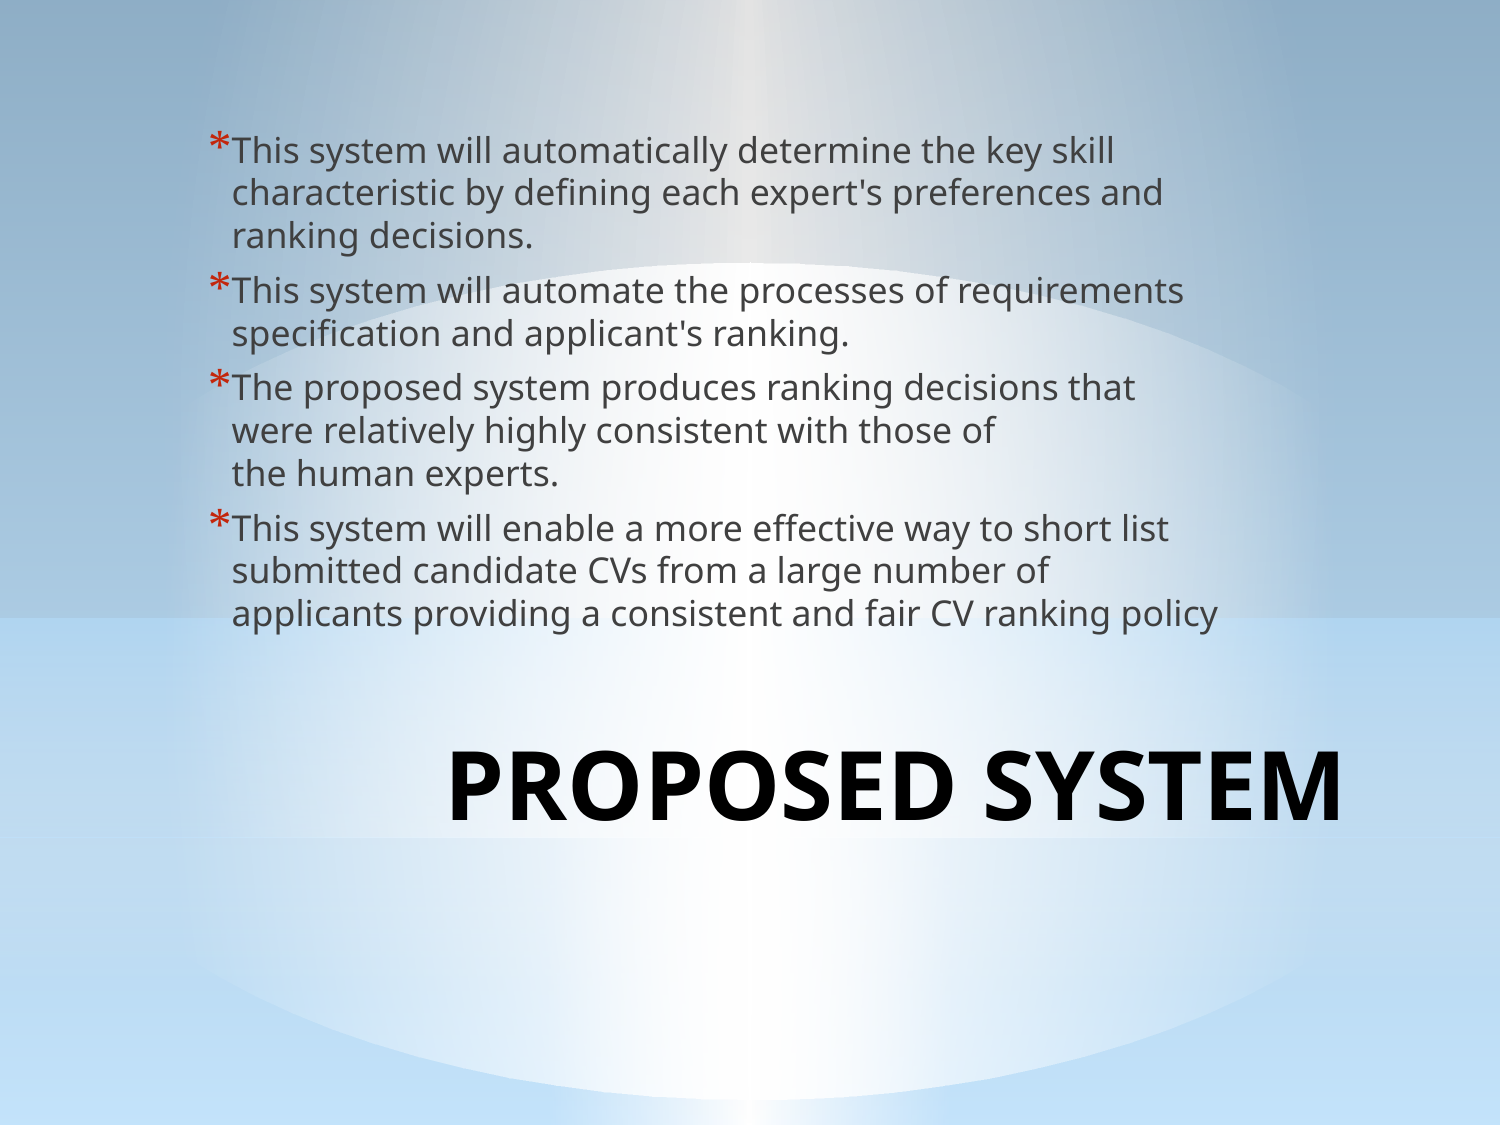

This system will automatically determine the key skill characteristic by defining each expert's preferences and ranking decisions.
This system will automate the processes of requirements specification and applicant's ranking.
The proposed system produces ranking decisions that were relatively highly consistent with those of the human experts.
This system will enable a more effective way to short list submitted candidate CVs from a large number of applicants providing a consistent and fair CV ranking policy
# PROPOSED SYSTEM